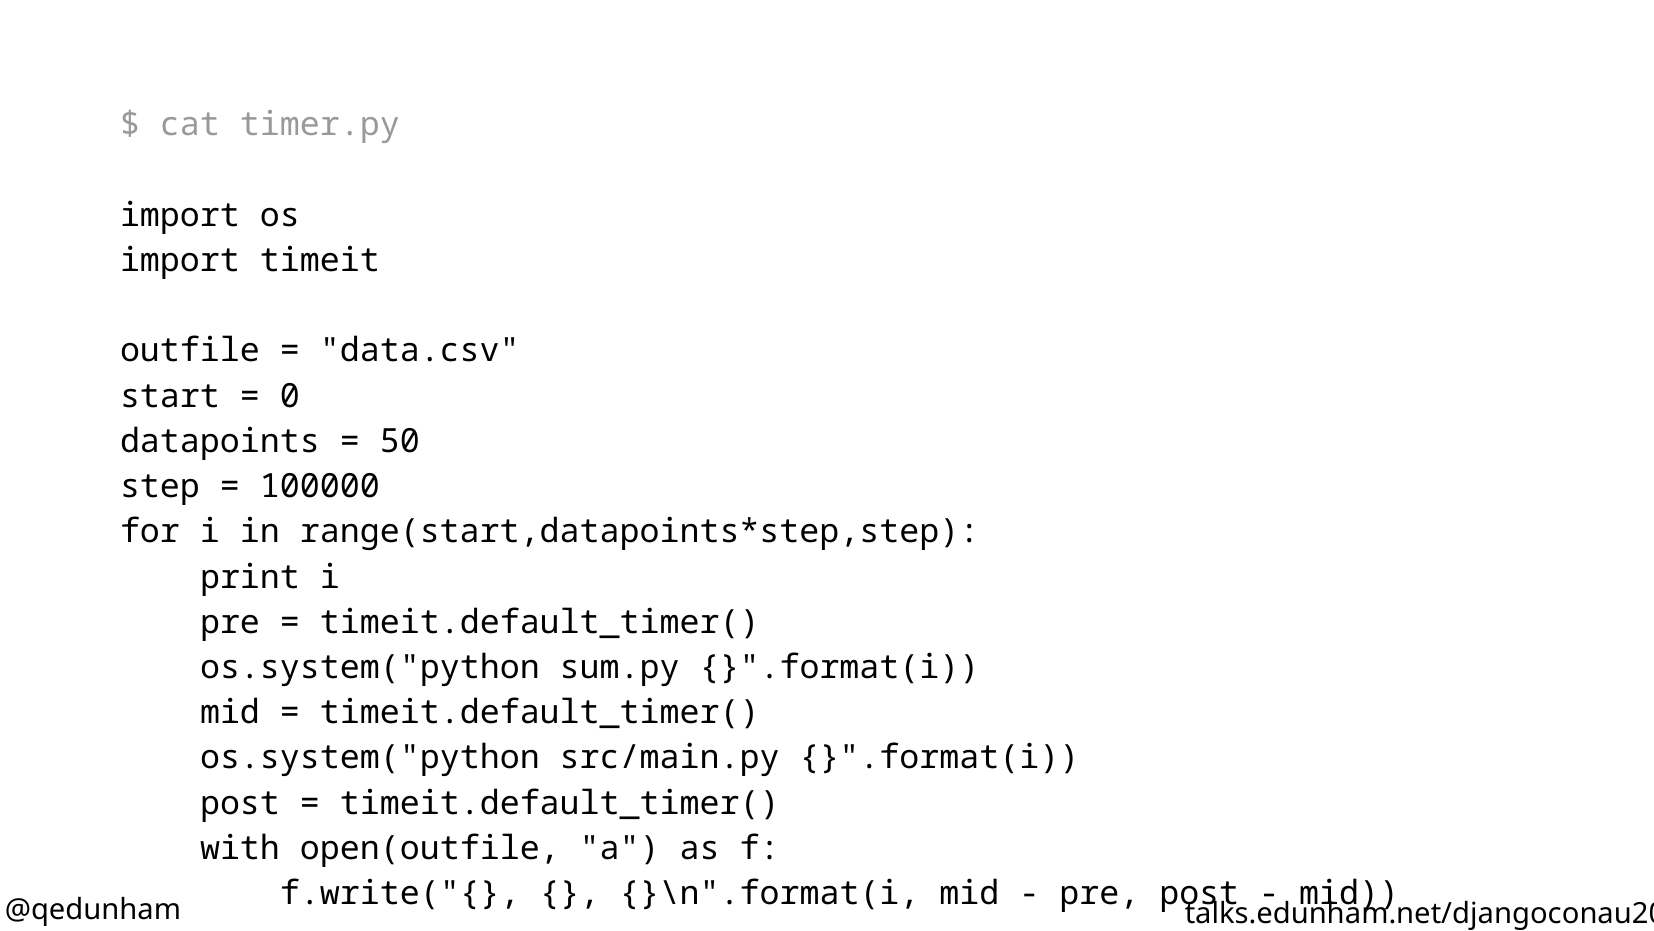

$ cat timer.py
import os
import timeit
outfile = "data.csv"
start = 0
datapoints = 50
step = 100000
for i in range(start,datapoints*step,step):
 print i
 pre = timeit.default_timer()
 os.system("python sum.py {}".format(i))
 mid = timeit.default_timer()
 os.system("python src/main.py {}".format(i))
 post = timeit.default_timer()
 with open(outfile, "a") as f:
 f.write("{}, {}, {}\n".format(i, mid - pre, post - mid))